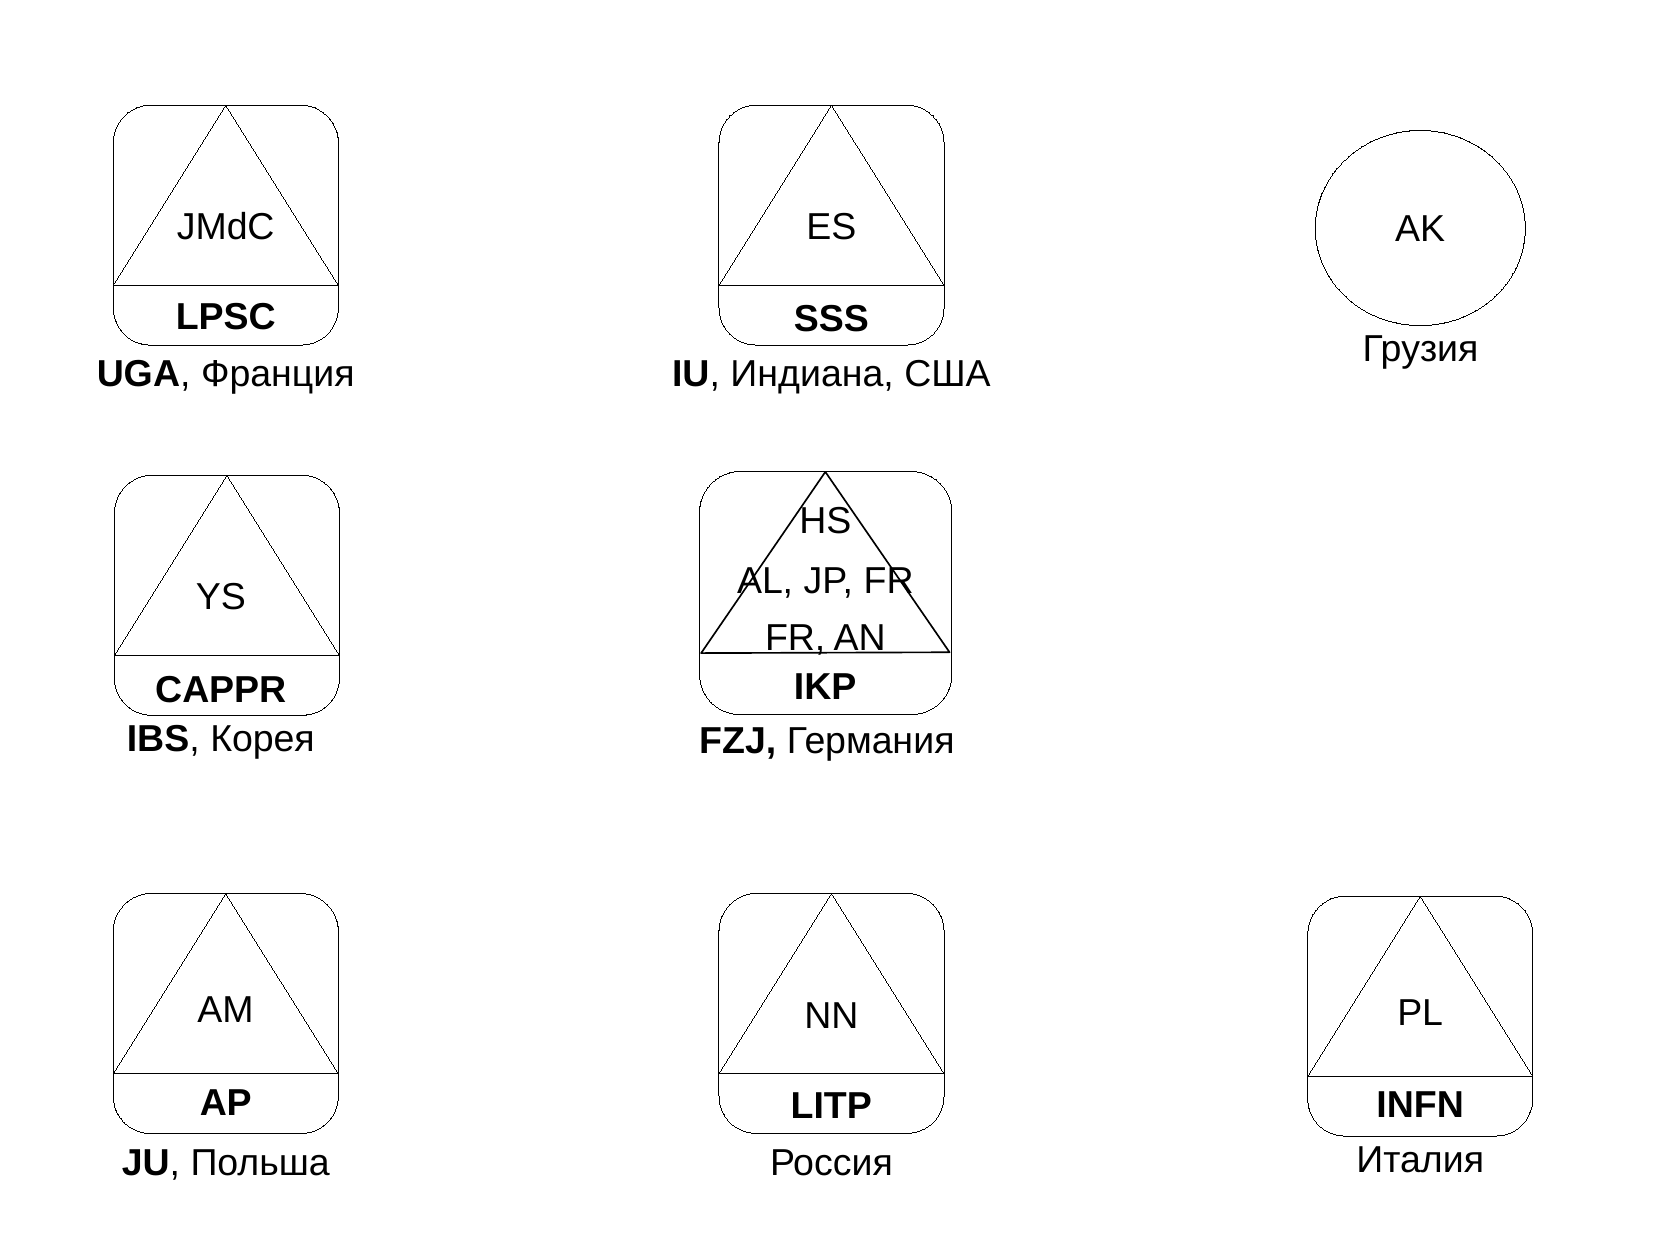

ES
SSS
IU, Индиана, США
JMdC
LPSC
UGA, Франция
AK
Грузия
FZJ, Германия
HS
AL, JP, FR
FR, AN
IKP
YS
CAPPR
IBS, Корея
NN
LITP
Россия
AM
AP
JU, Польша
PL
INFN
Италия